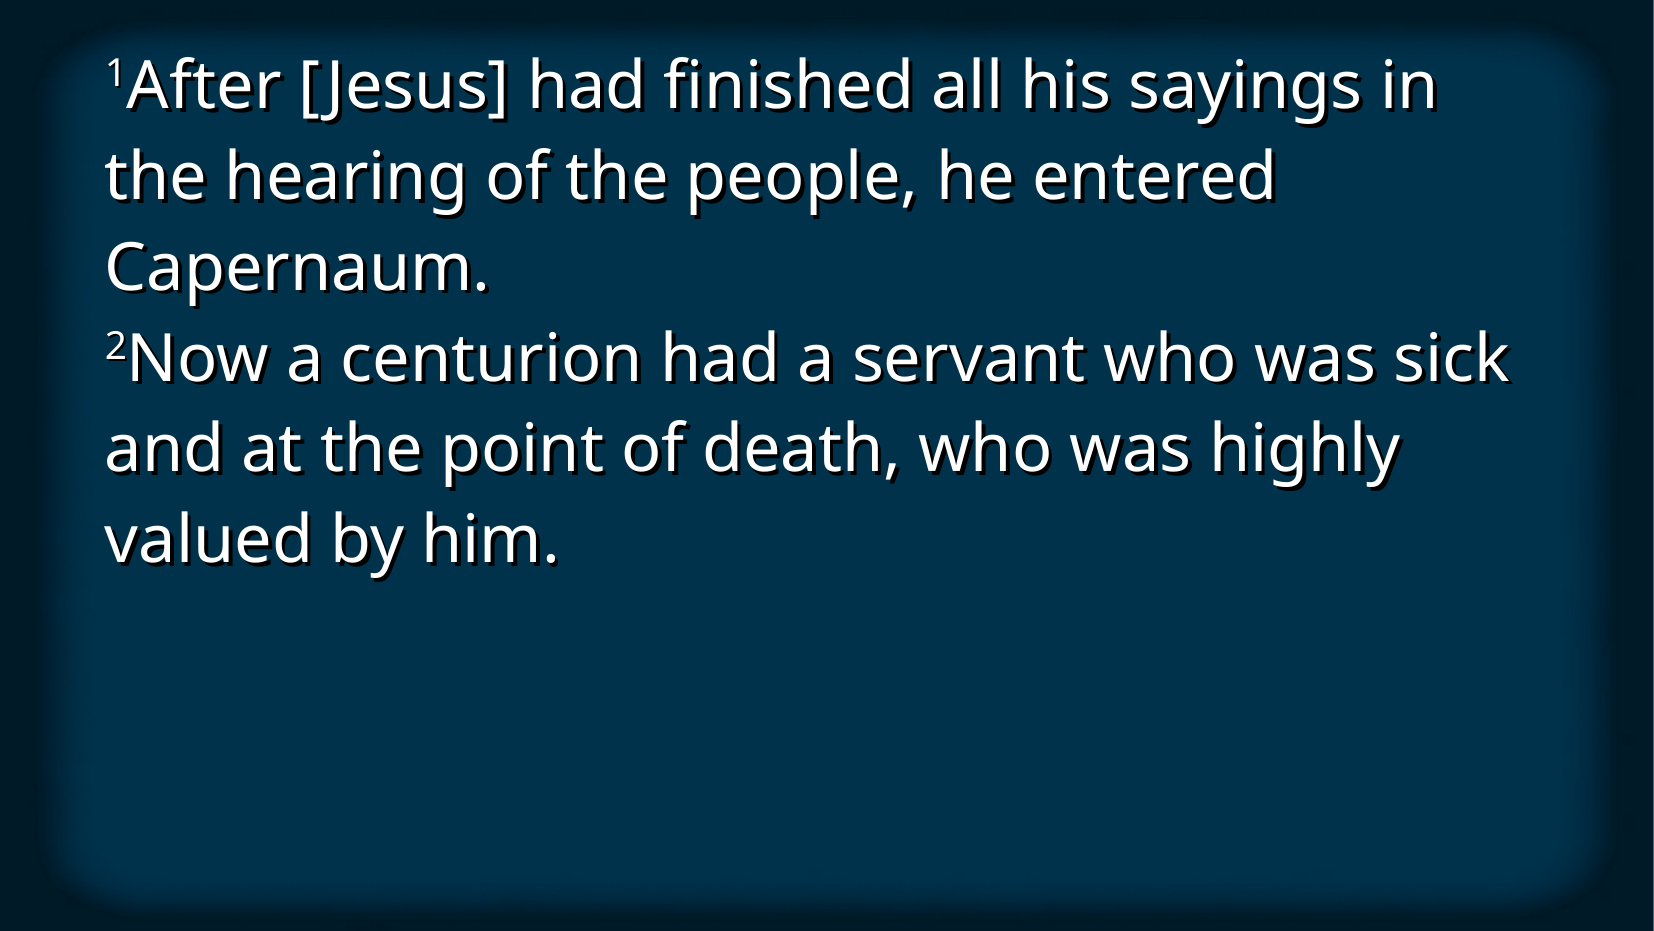

1After [Jesus] had finished all his sayings in the hearing of the people, he entered Capernaum.
2Now a centurion had a servant who was sick and at the point of death, who was highly valued by him.